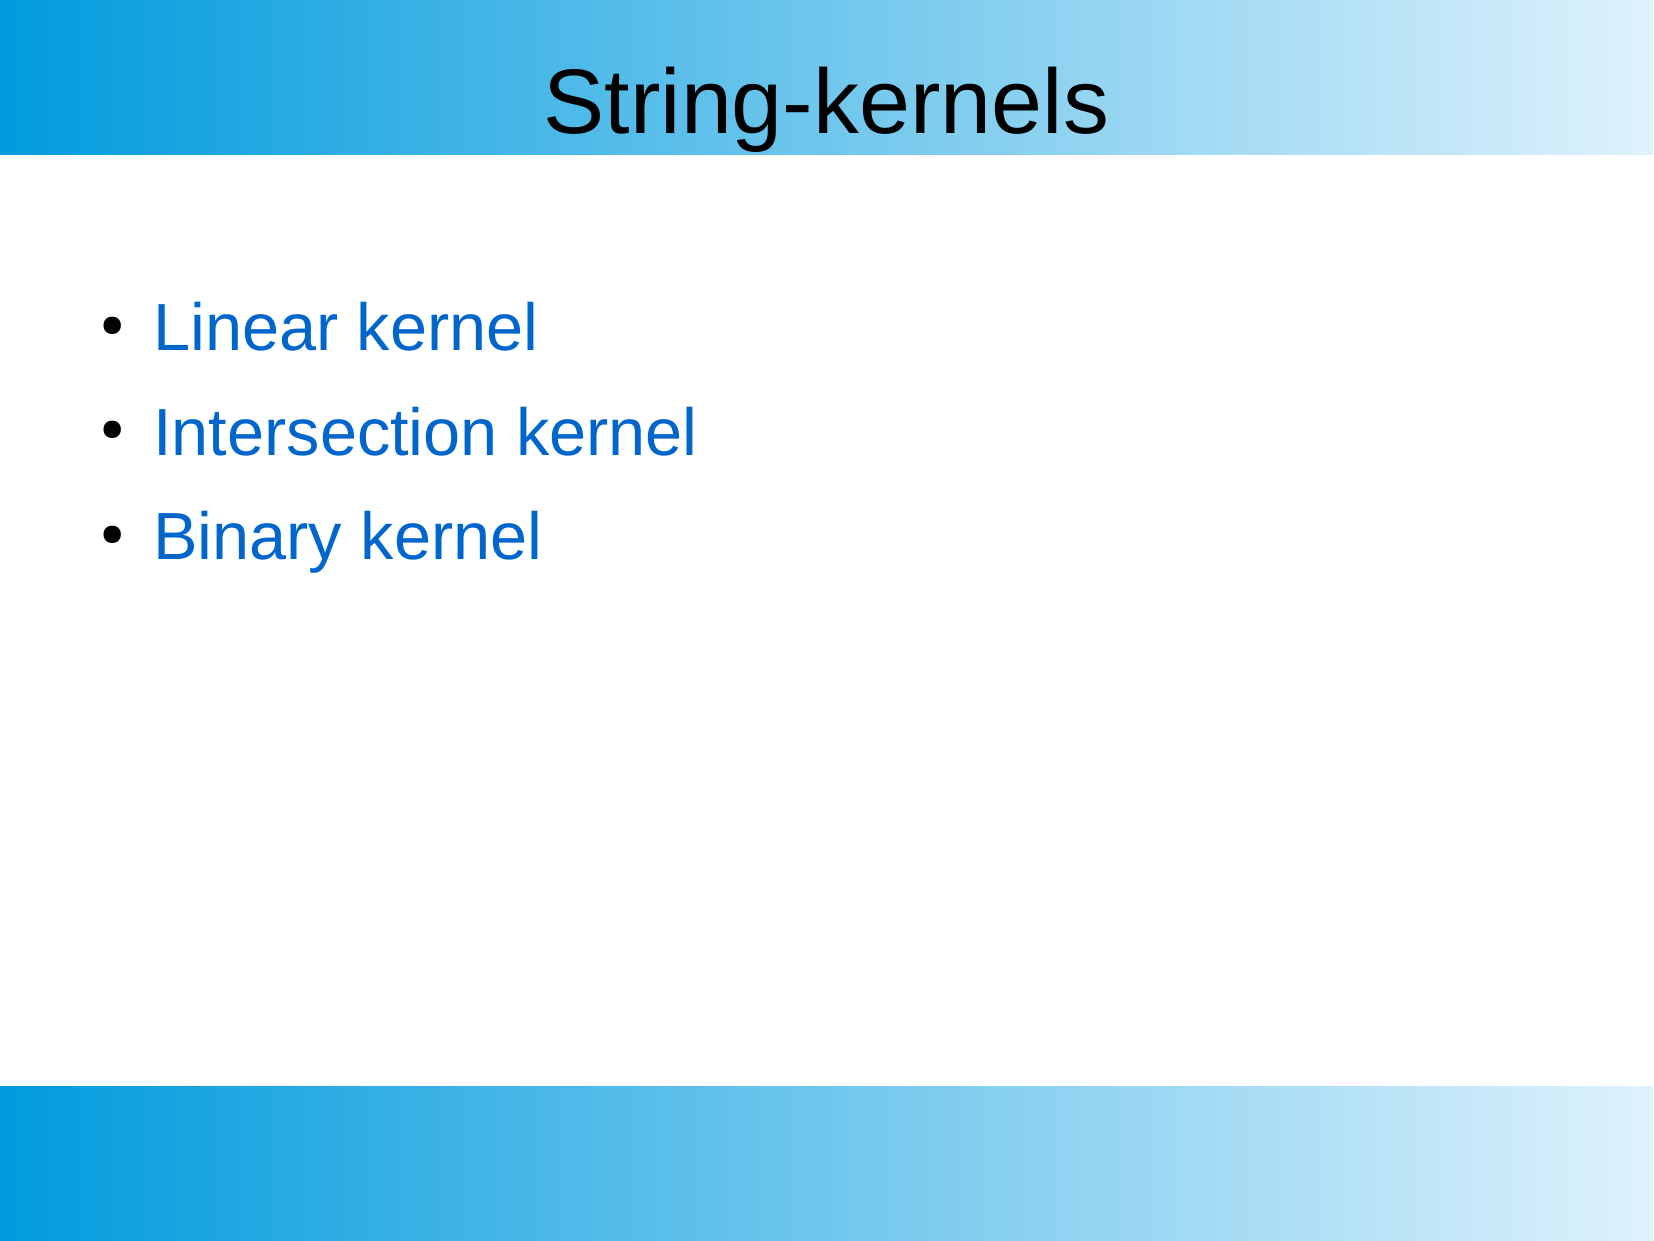

# String-kernels
Linear kernel
Intersection kernel
Binary kernel